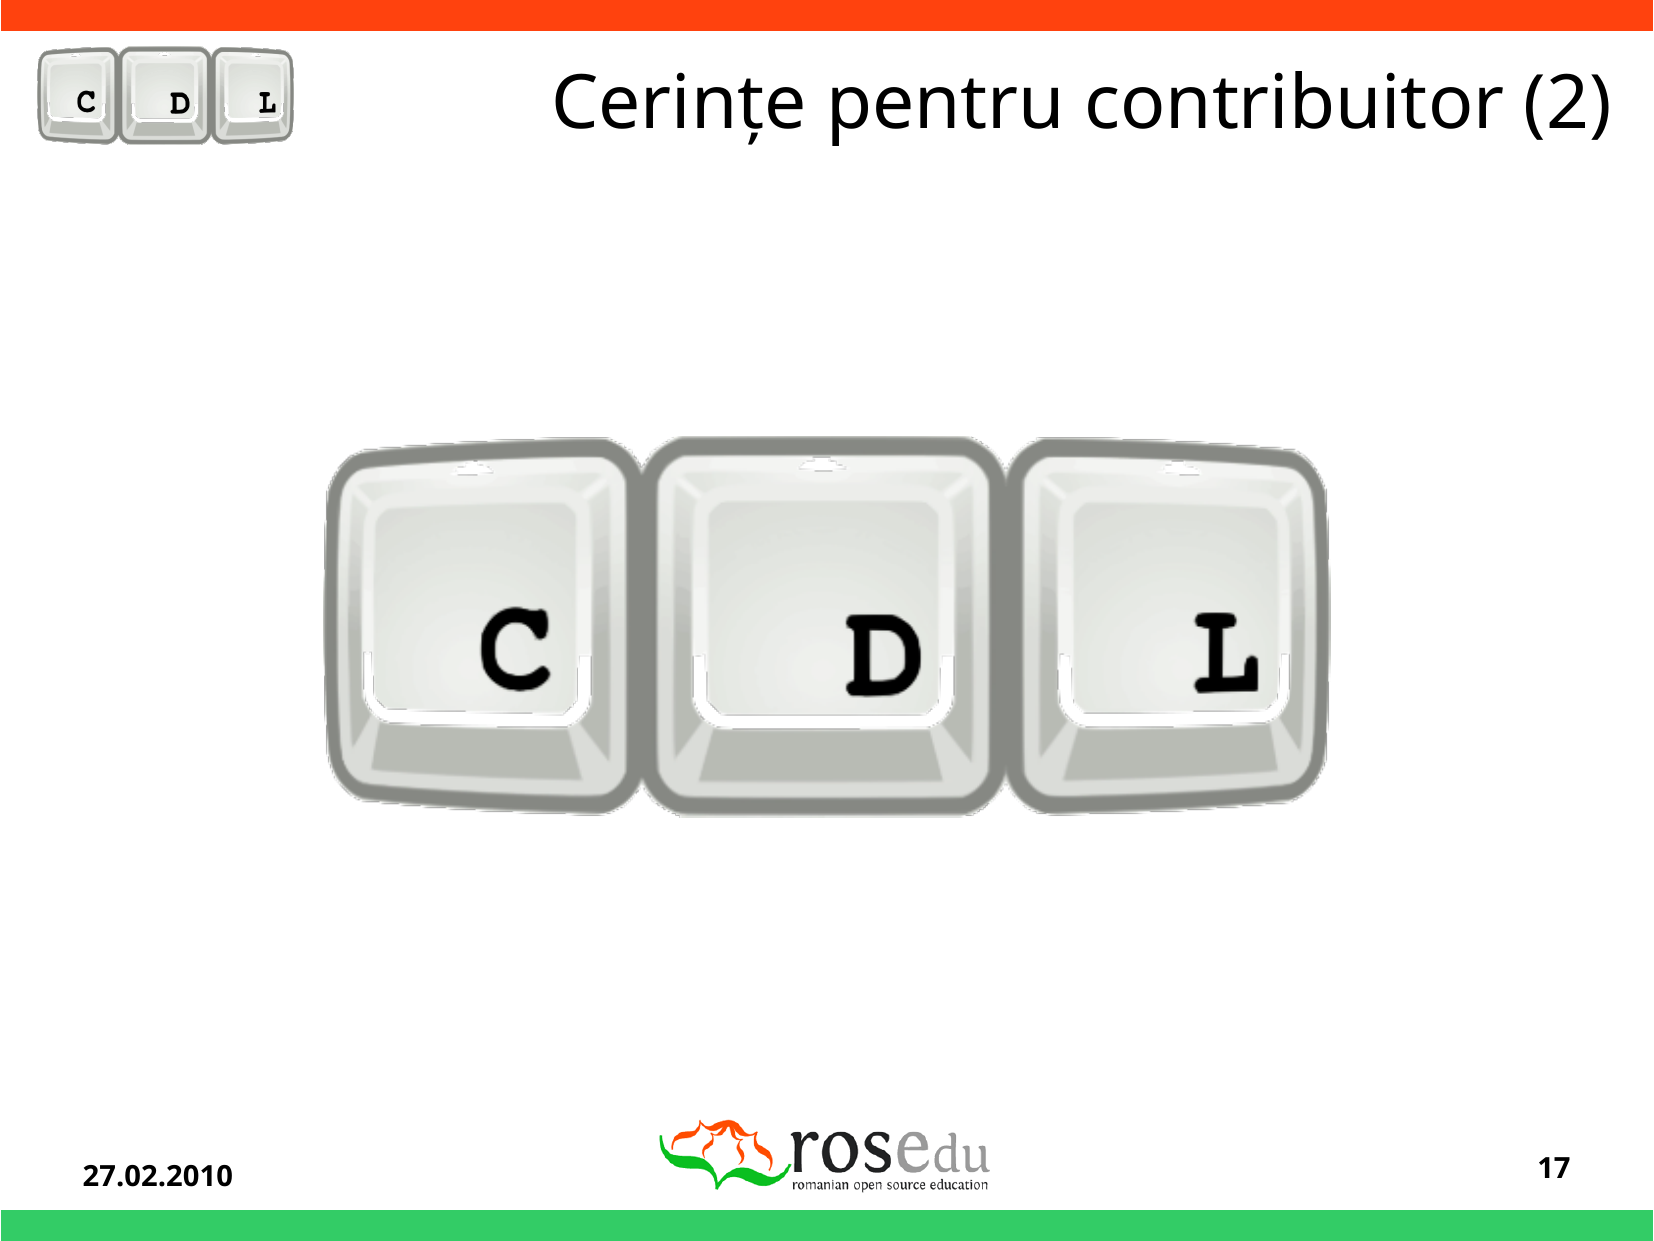

# Cerințe pentru contribuitor (2)
17
27.02.2010